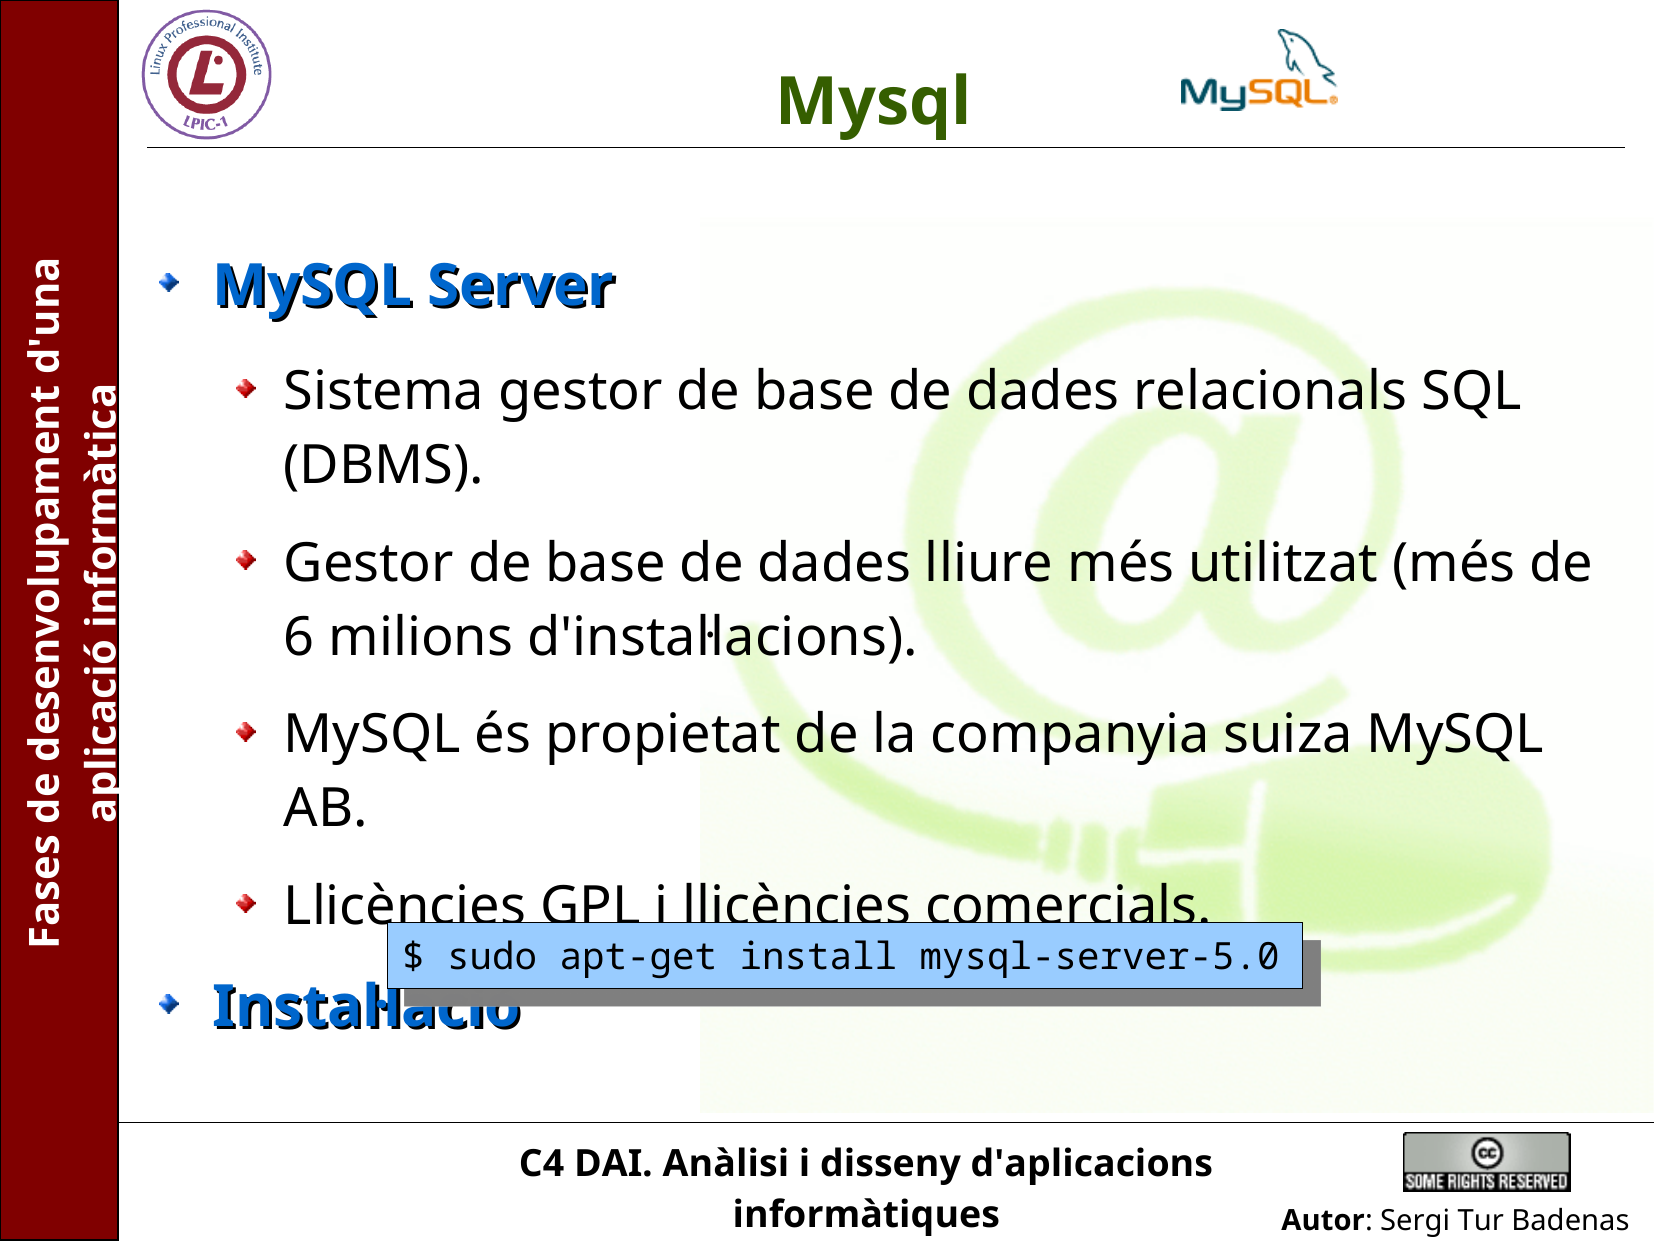

# Mysql
MySQL Server
Sistema gestor de base de dades relacionals SQL (DBMS).
Gestor de base de dades lliure més utilitzat (més de 6 milions d'instal·lacions).
MySQL és propietat de la companyia suiza MySQL AB.
Llicències GPL i llicències comercials.
Instal·lació
$ sudo apt-get install mysql-server-5.0